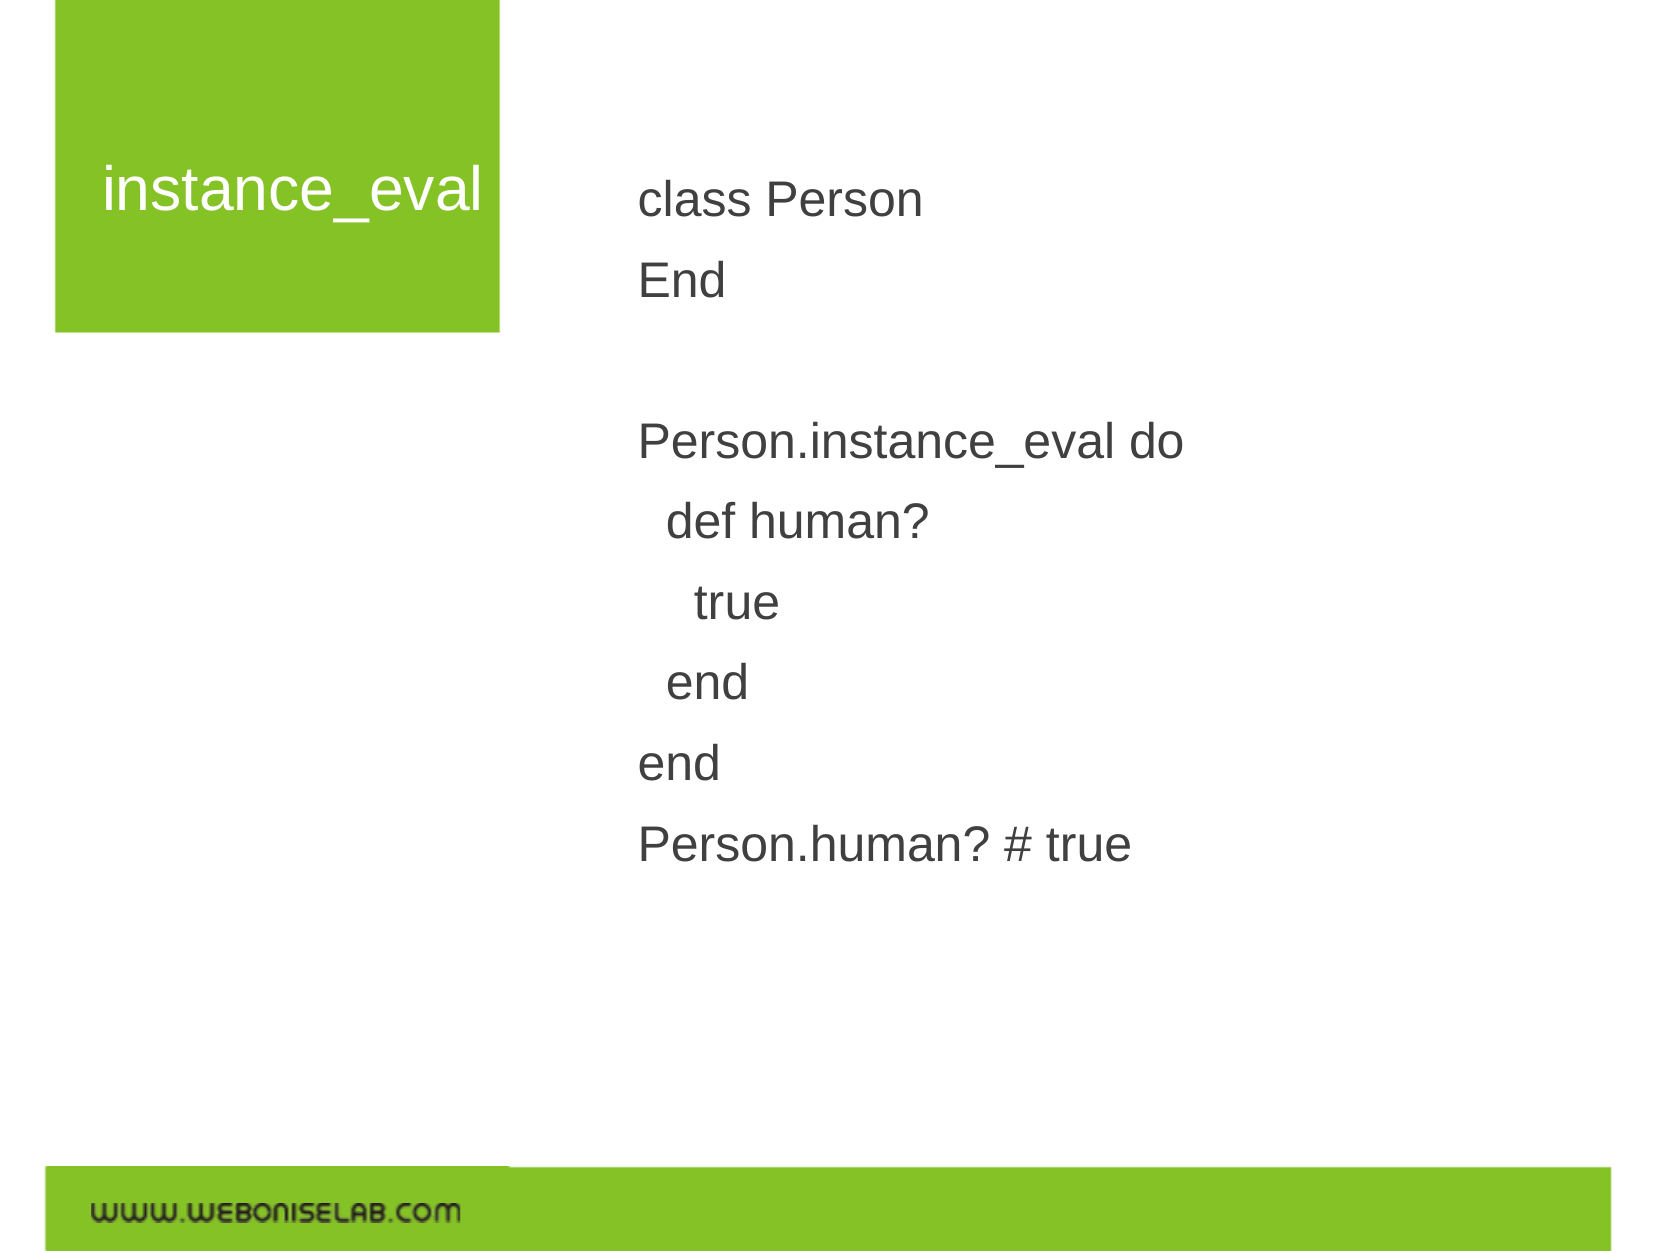

class Person
End
Person.instance_eval do
 def human?
 true
 end
end
Person.human? # true
instance_eval
19/12/11